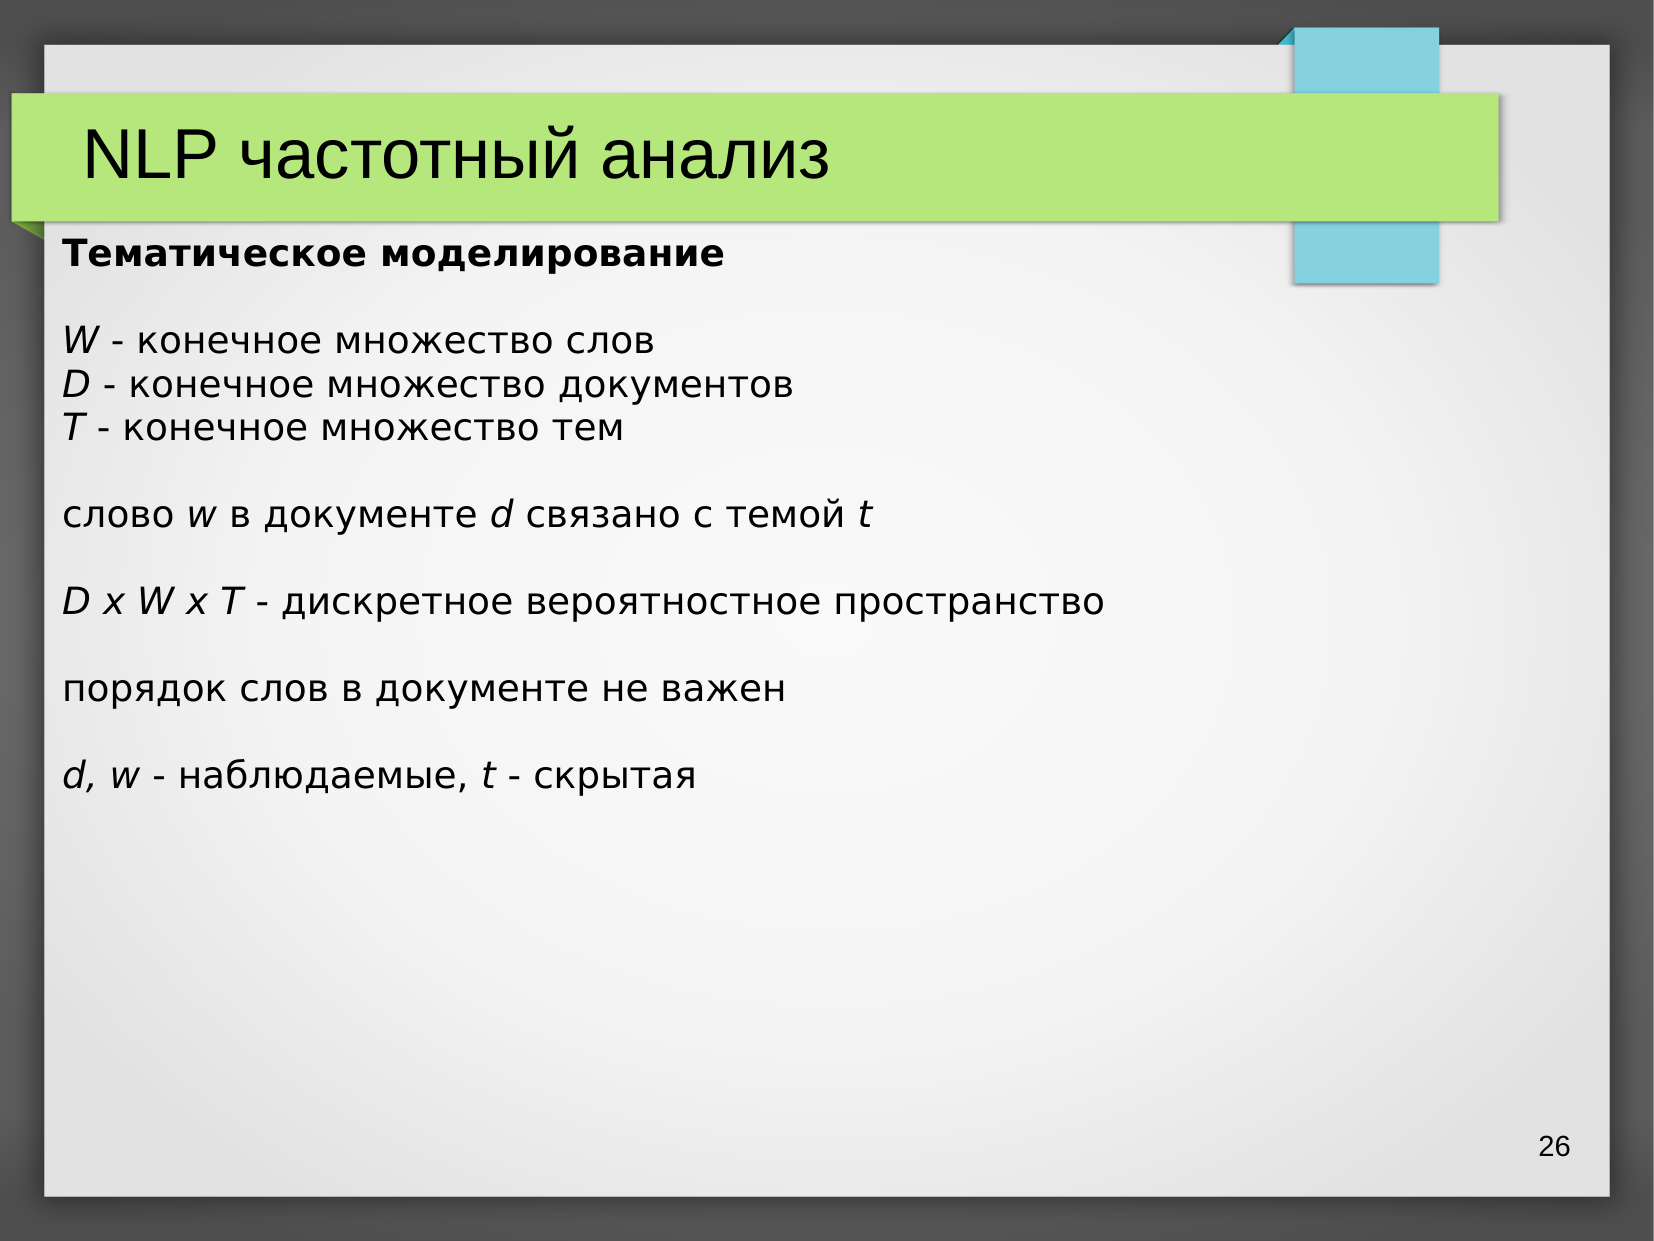

# NLP частотный анализ
Тематическое моделирование
W - конечное множество слов
D - конечное множество документов
T - конечное множество тем
слово w в документе d связано с темой t
D x W x T - дискретное вероятностное пространство
порядок слов в документе не важен
d, w - наблюдаемые, t - скрытая
26